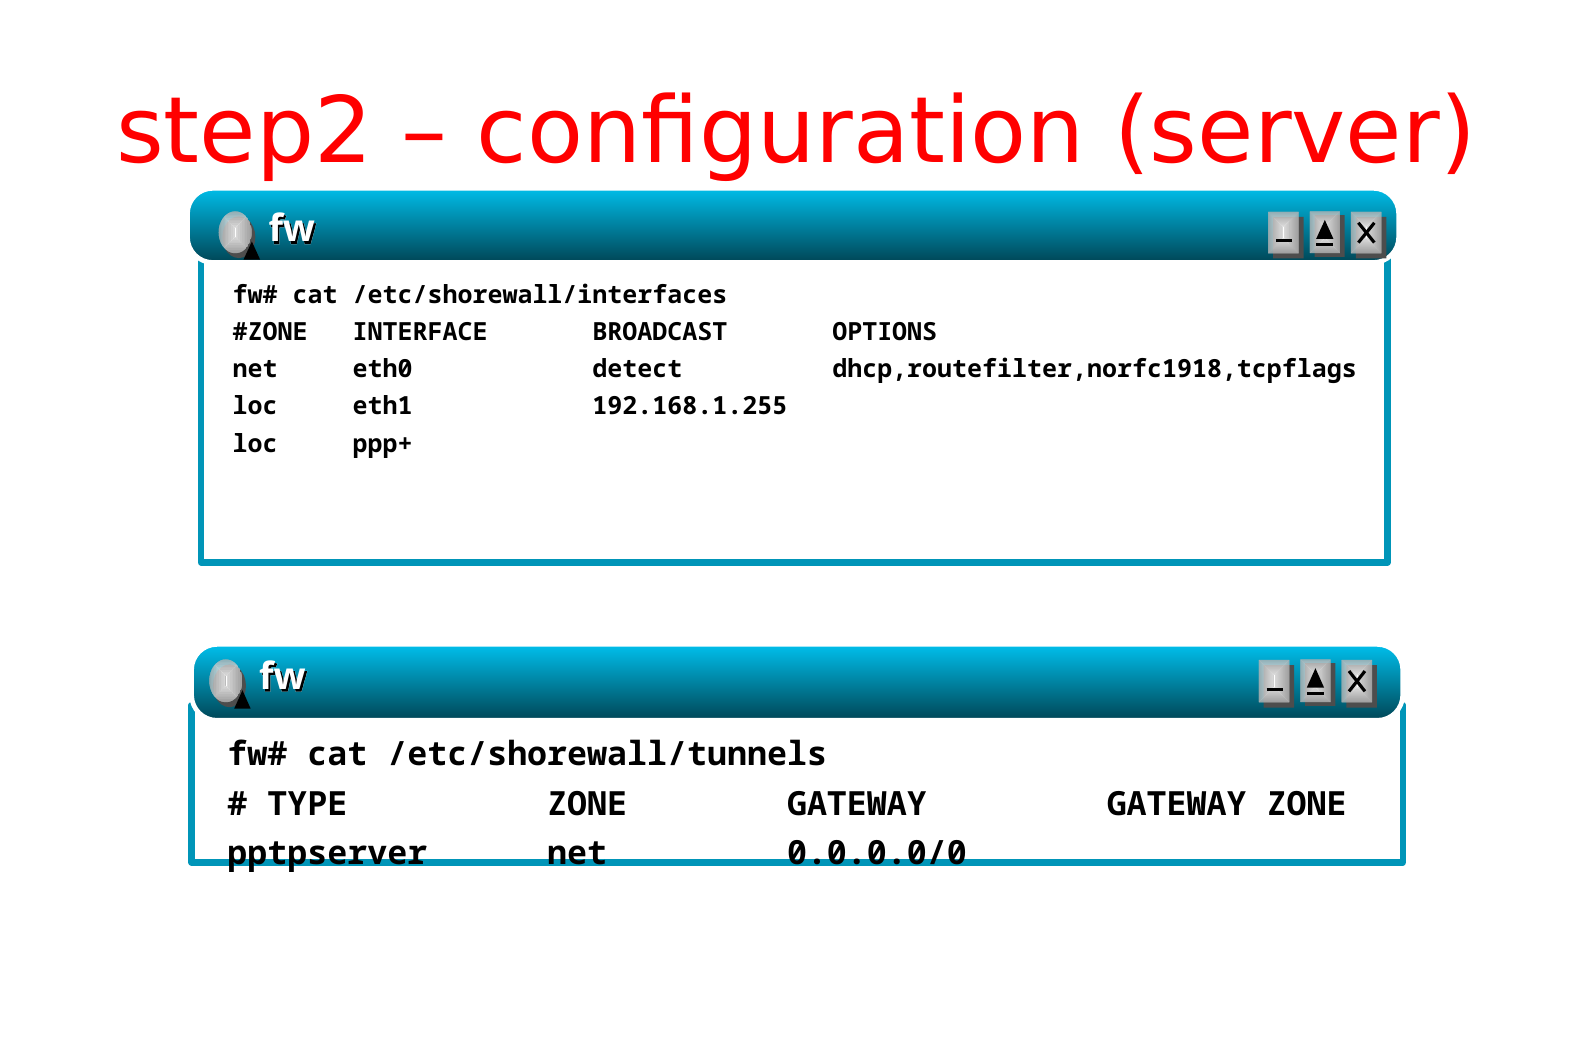

# step2 – configuration (server)
fw
fw# cat /etc/shorewall/interfaces
#ZONE INTERFACE BROADCAST OPTIONS
net eth0 detect dhcp,routefilter,norfc1918,tcpflags
loc eth1 192.168.1.255
loc ppp+
fw
fw# cat /etc/shorewall/tunnels
# TYPE ZONE GATEWAY GATEWAY ZONE
pptpserver net 0.0.0.0/0